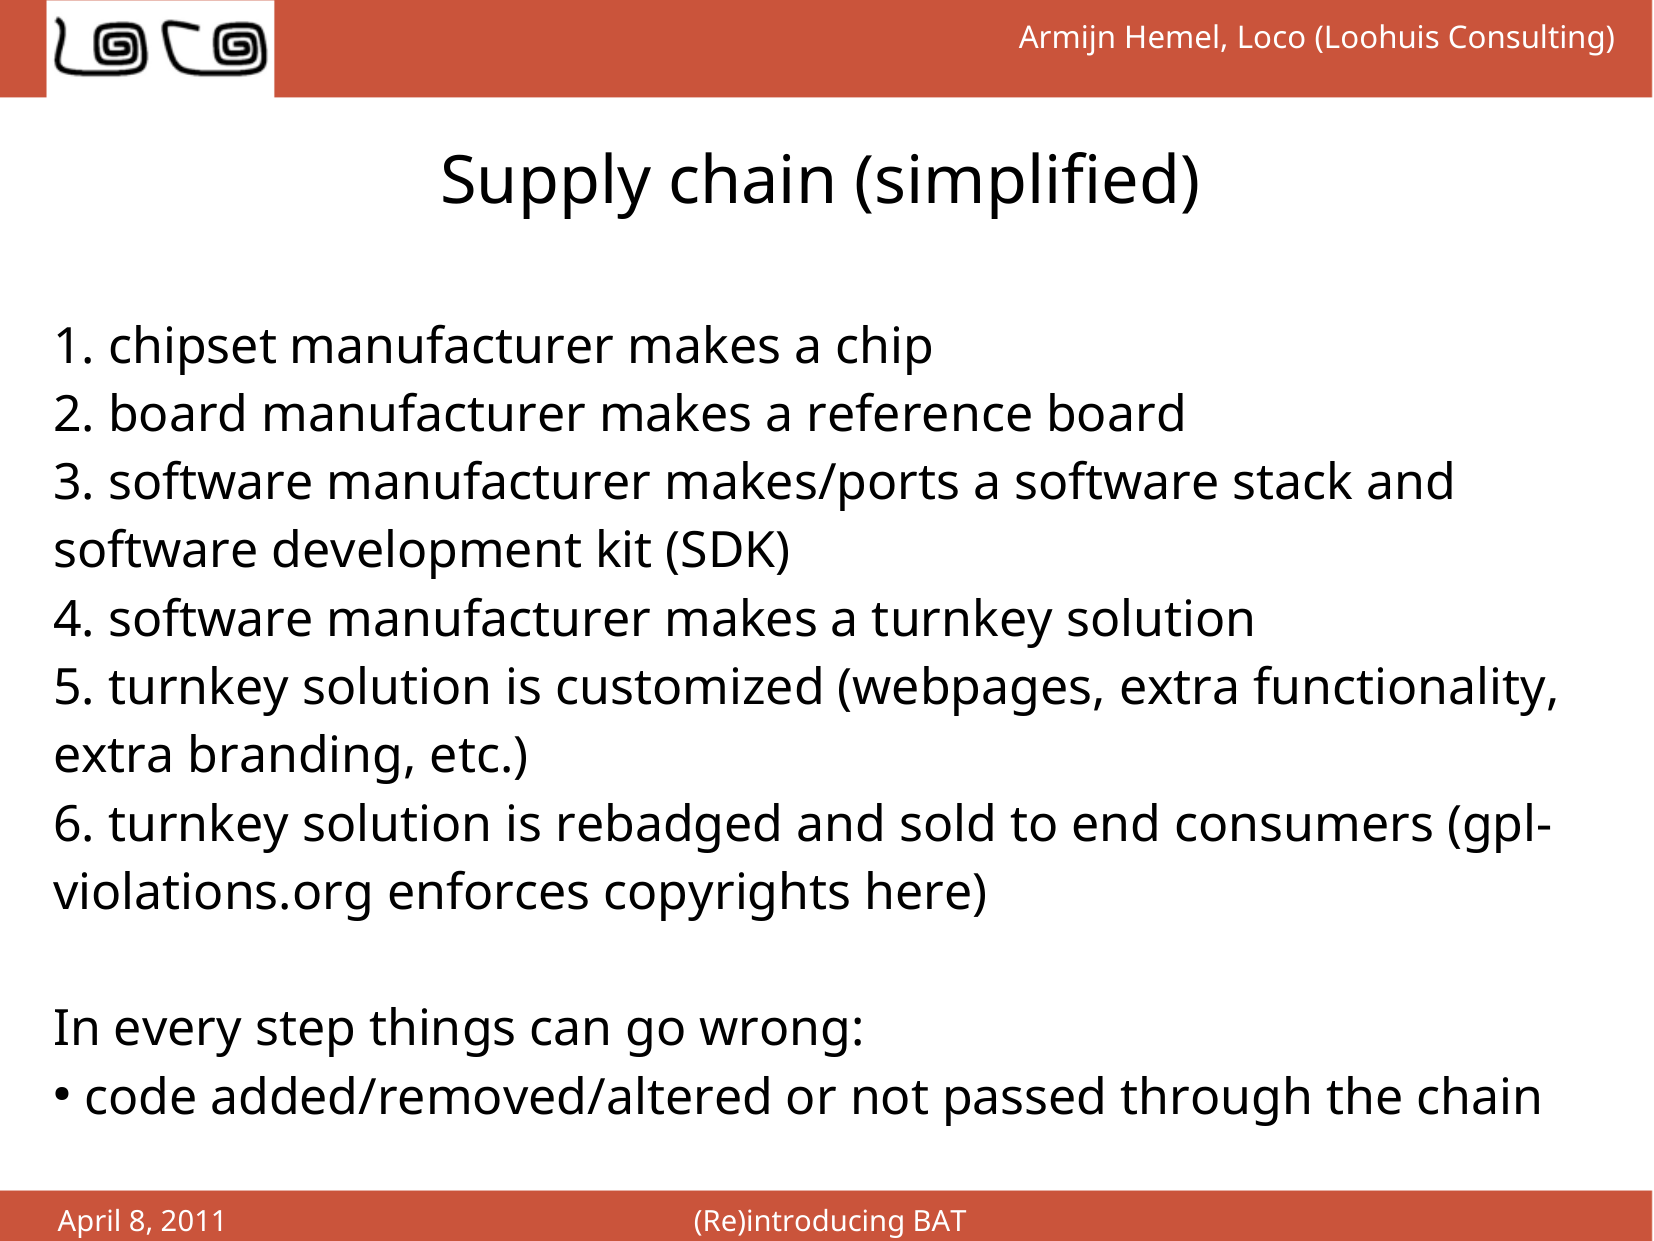

# Supply chain (simplified)
 chipset manufacturer makes a chip
 board manufacturer makes a reference board
 software manufacturer makes/ports a software stack and software development kit (SDK)
 software manufacturer makes a turnkey solution
 turnkey solution is customized (webpages, extra functionality, extra branding, etc.)
 turnkey solution is rebadged and sold to end consumers (gpl-violations.org enforces copyrights here)
In every step things can go wrong:
 code added/removed/altered or not passed through the chain
Comet: practical solution or crutch?